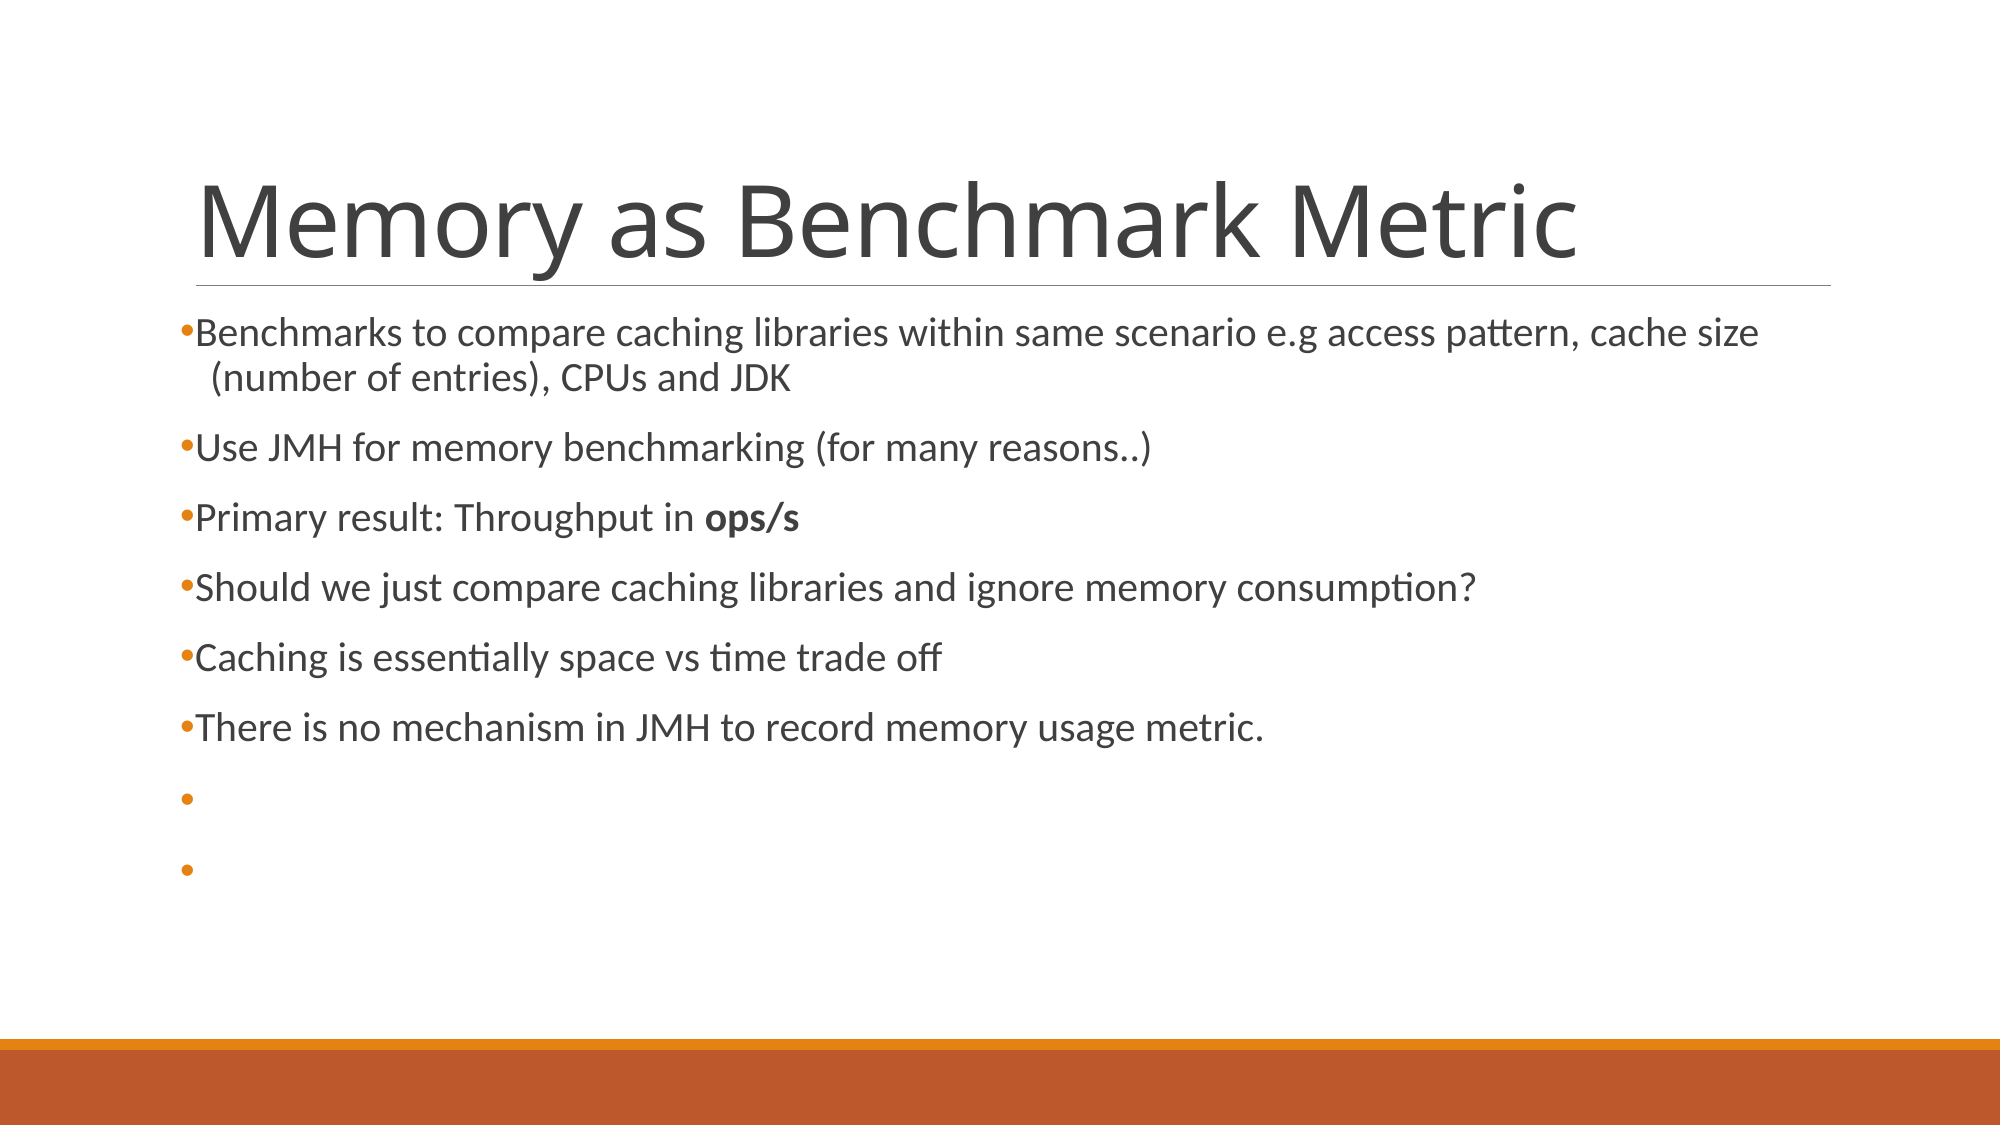

# Memory as Benchmark Metric
Benchmarks to compare caching libraries within same scenario e.g access pattern, cache size (number of entries), CPUs and JDK
Use JMH for memory benchmarking (for many reasons..)
Primary result: Throughput in ops/s
Should we just compare caching libraries and ignore memory consumption?
Caching is essentially space vs time trade off
There is no mechanism in JMH to record memory usage metric.